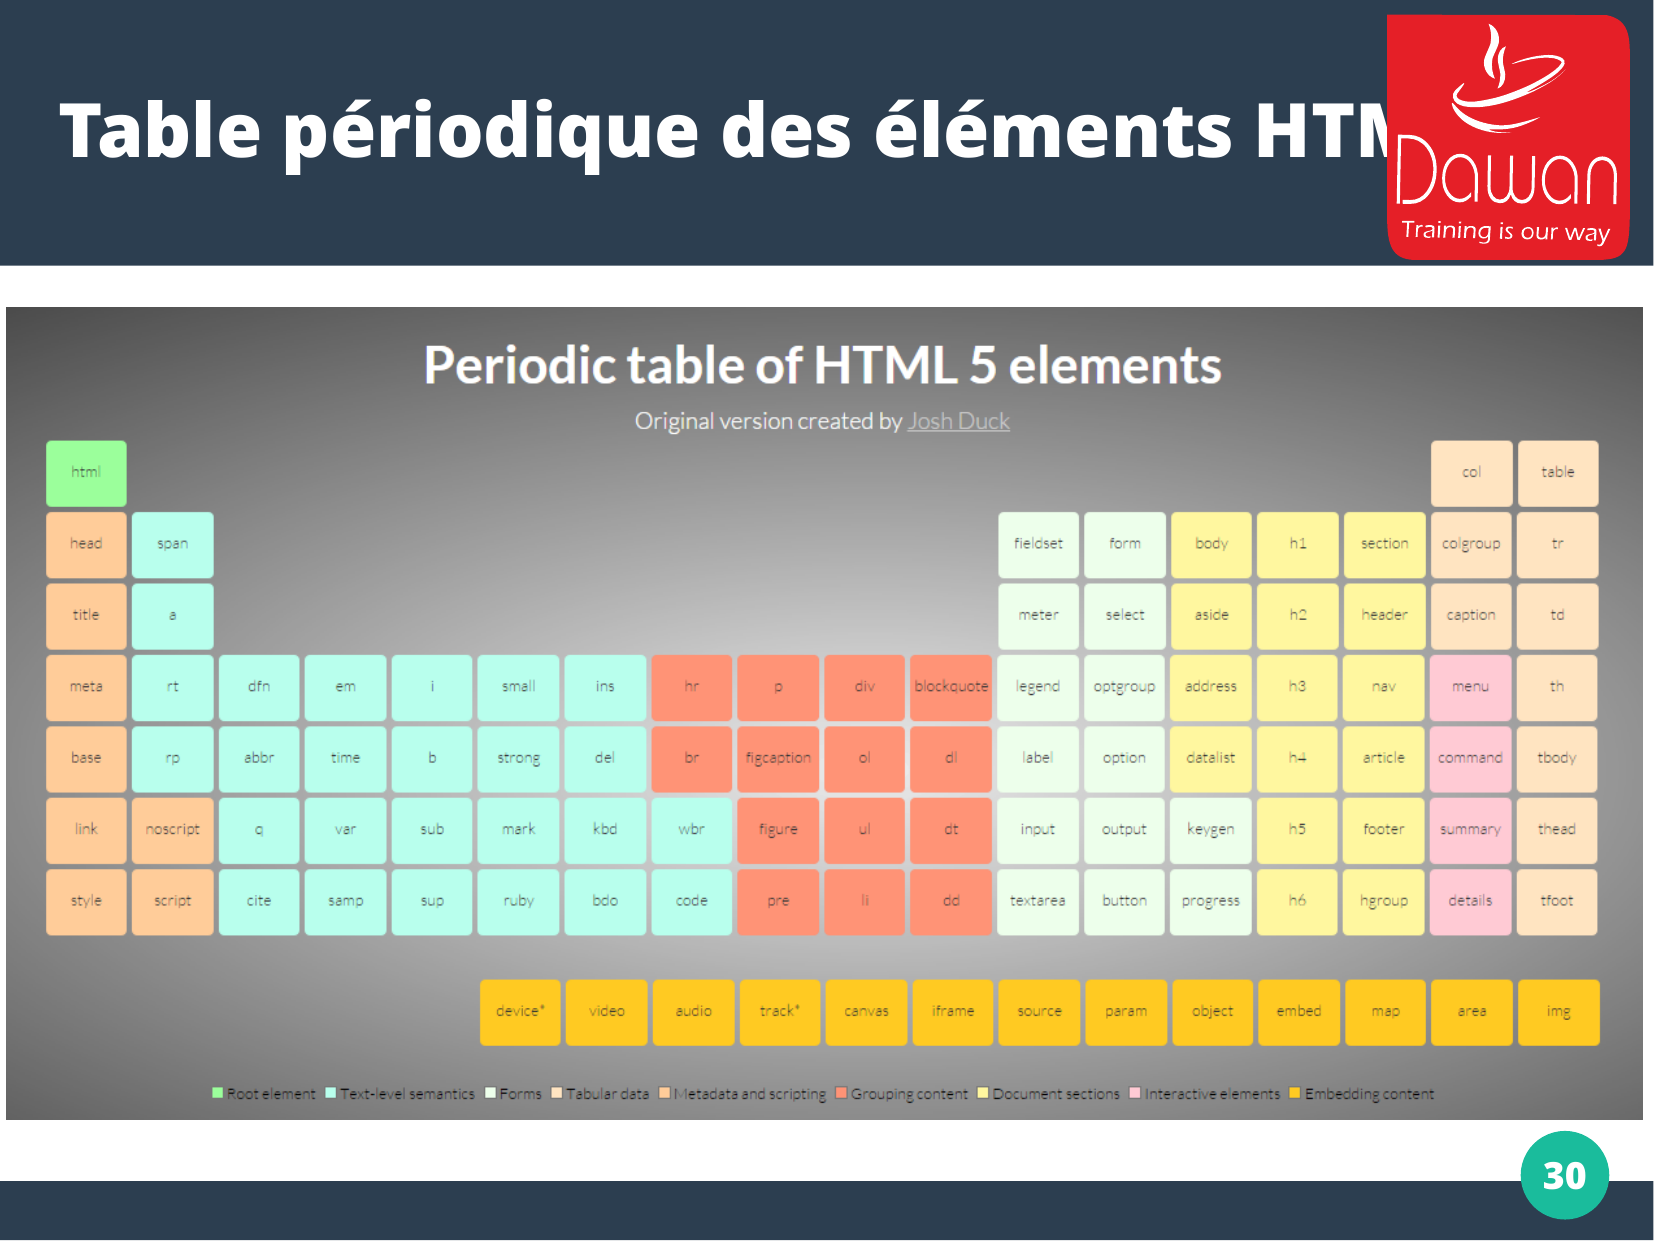

# Table périodique des éléments HTML
30